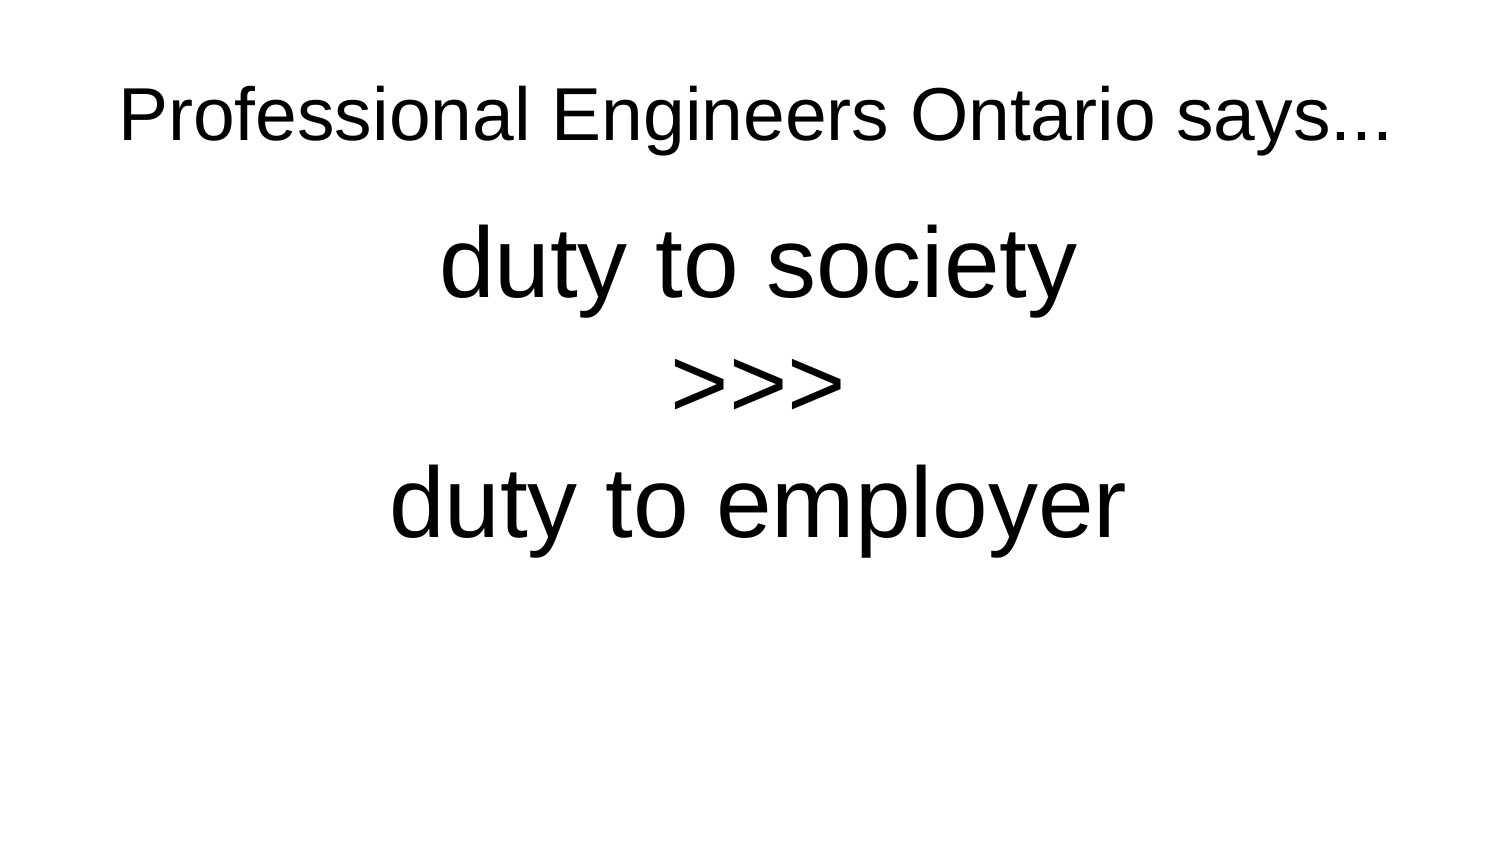

Professional Engineers Ontario says...
duty to society
>>>
duty to employer